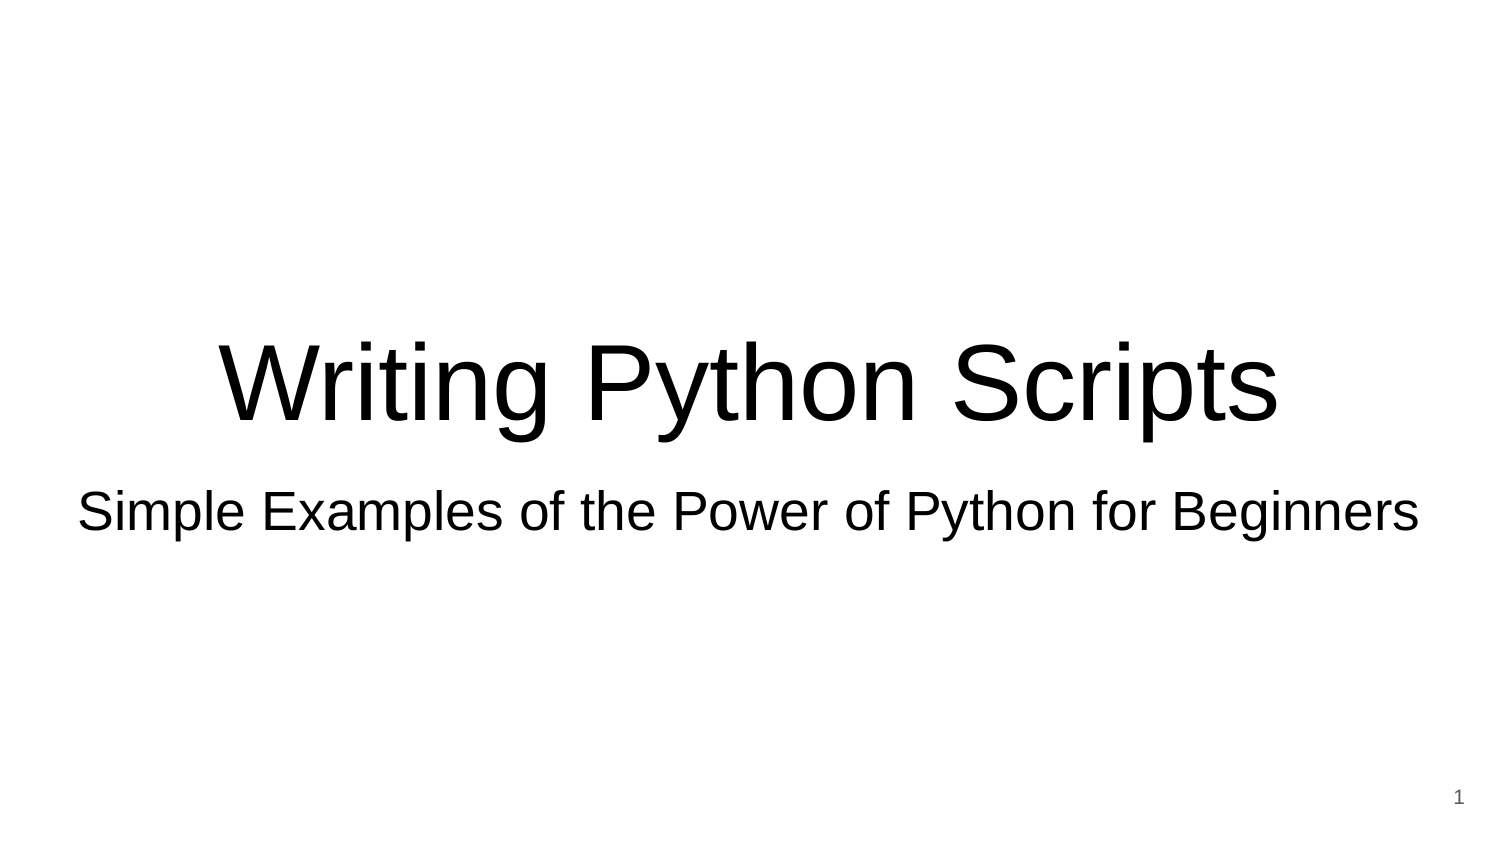

# Writing Python Scripts
Simple Examples of the Power of Python for Beginners